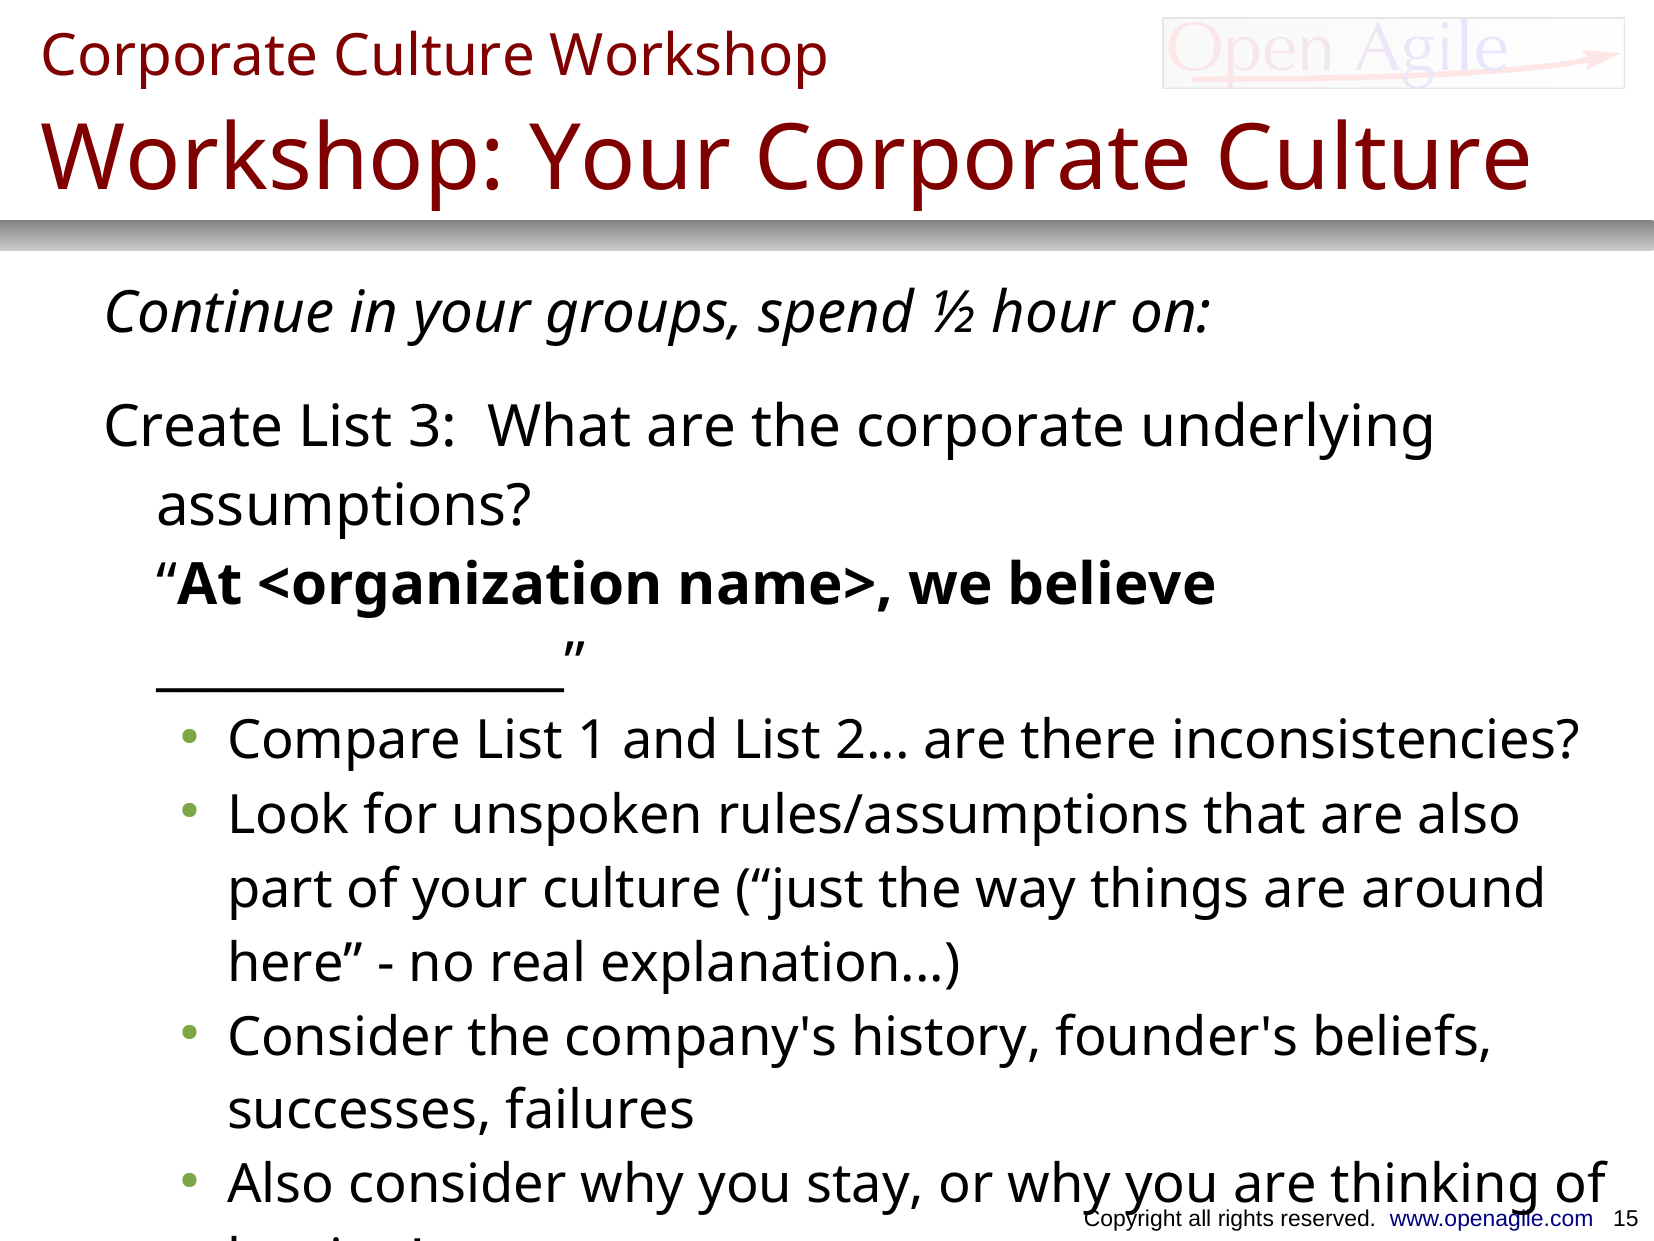

# Corporate Culture Workshop Workshop: Your Corporate Culture
Continue in your groups, spend ½ hour on:
Create List 3: What are the corporate underlying assumptions?
“At <organization name>, we believe _________________”
Compare List 1 and List 2... are there inconsistencies?
Look for unspoken rules/assumptions that are also part of your culture (“just the way things are around here” - no real explanation...)
Consider the company's history, founder's beliefs, successes, failures
Also consider why you stay, or why you are thinking of leaving!
Example:
At BigBureaucratic Corp, we believe that competition among individuals is more effective than teamwork.
espoused value of teamwork, but individual reviews and ranking
Now walk around and review all the other groups' lists.